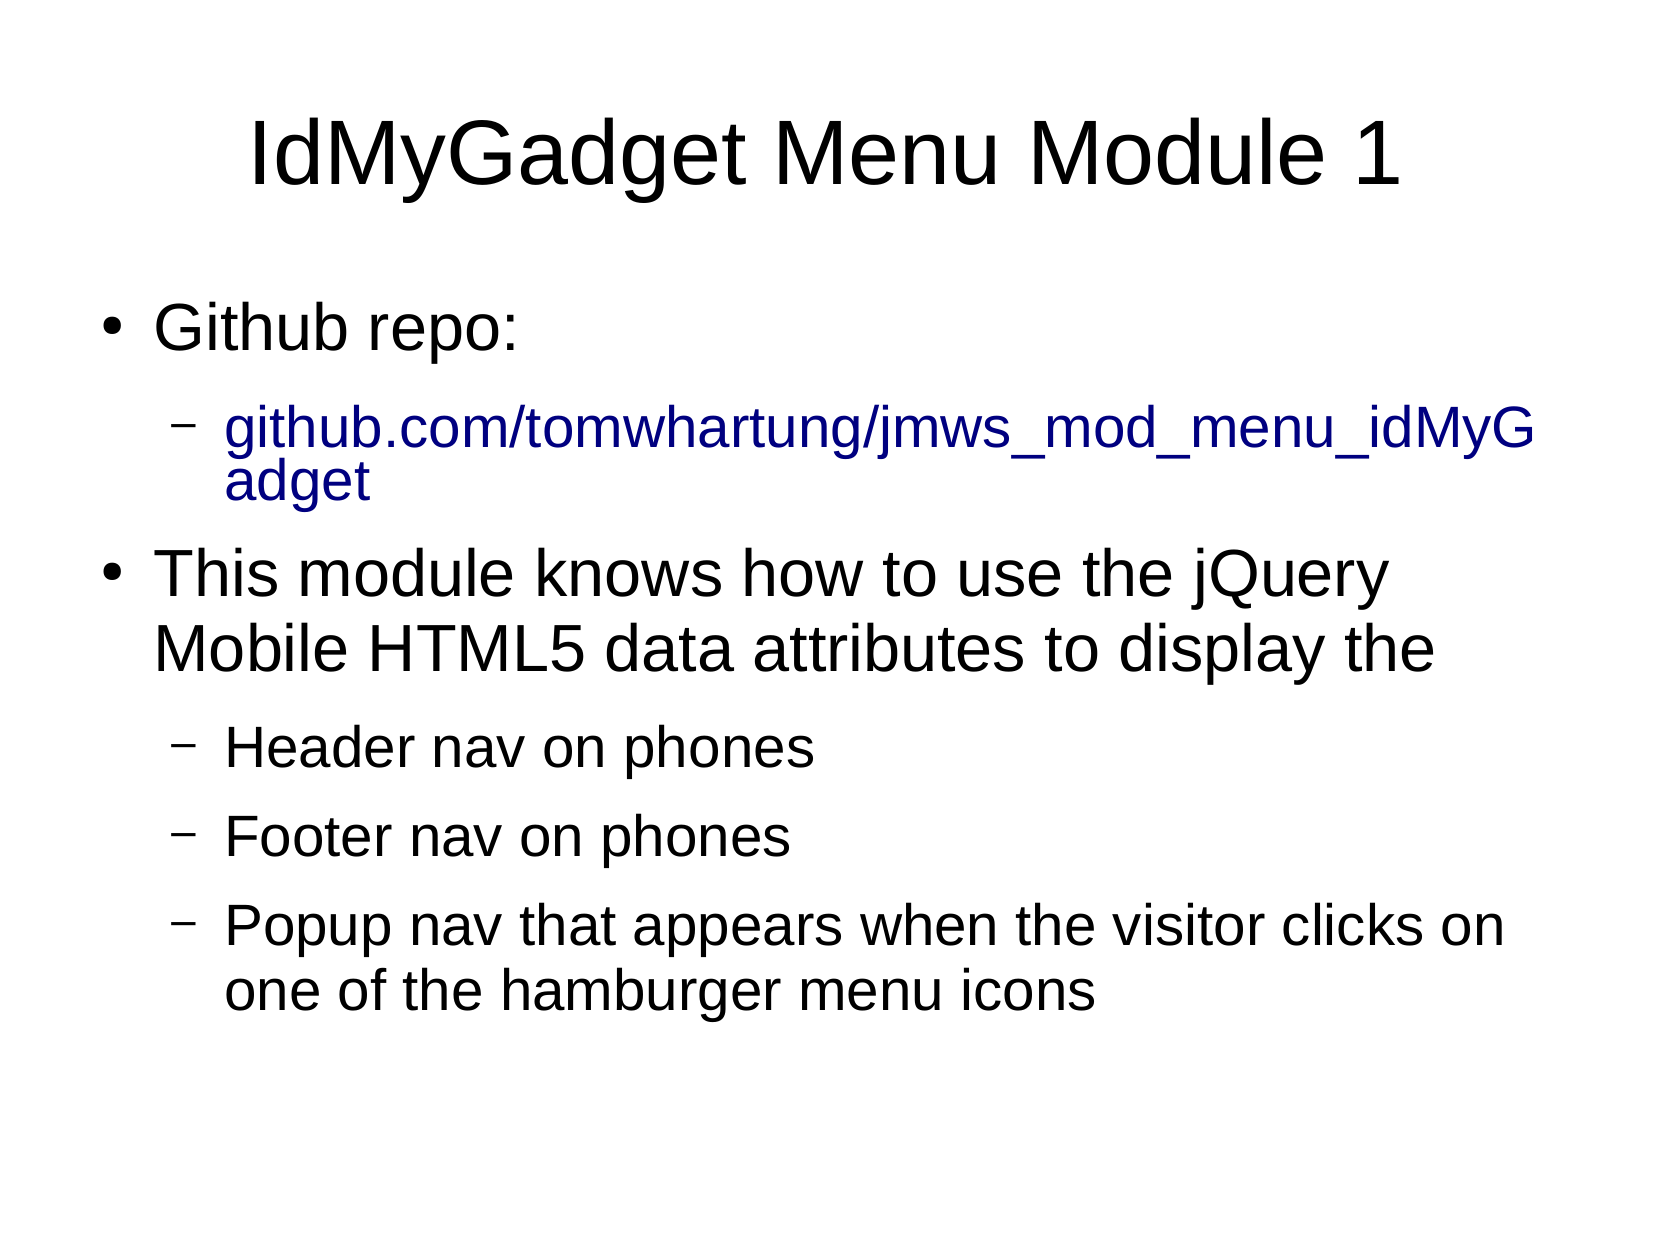

# IdMyGadget Menu Module 1
Github repo:
github.com/tomwhartung/jmws_mod_menu_idMyGadget
This module knows how to use the jQuery Mobile HTML5 data attributes to display the
Header nav on phones
Footer nav on phones
Popup nav that appears when the visitor clicks on one of the hamburger menu icons